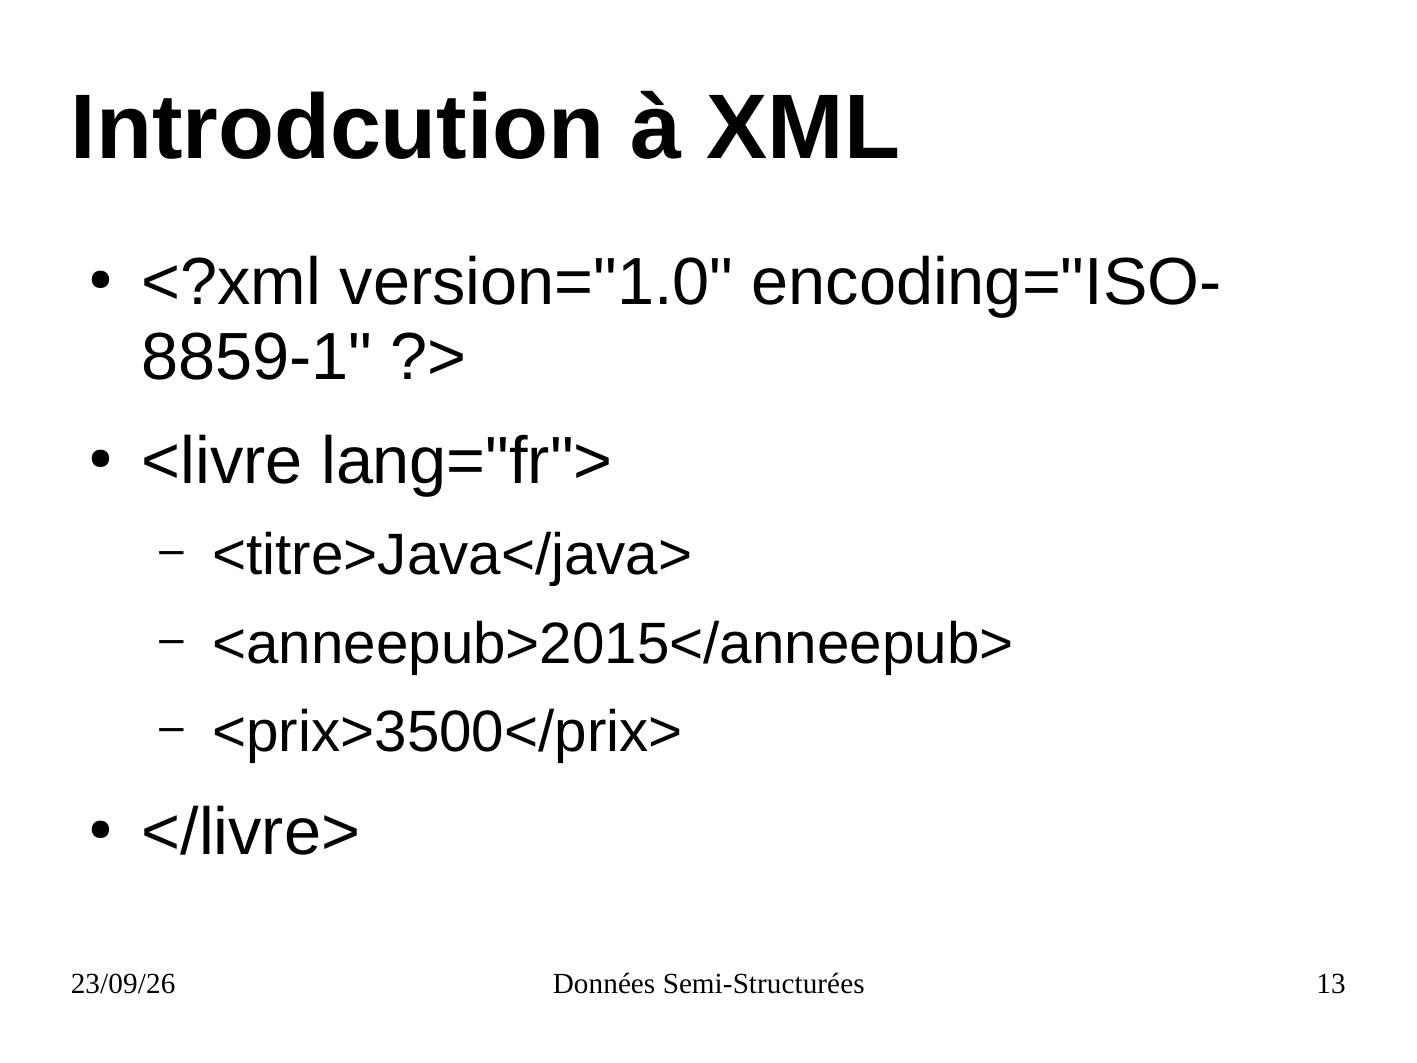

# Introdcution à XML
<?xml version="1.0" encoding="ISO-8859-1" ?>
<livre lang="fr">
<titre>Java</java>
<anneepub>2015</anneepub>
<prix>3500</prix>
</livre>
Données Semi-Structurées
13